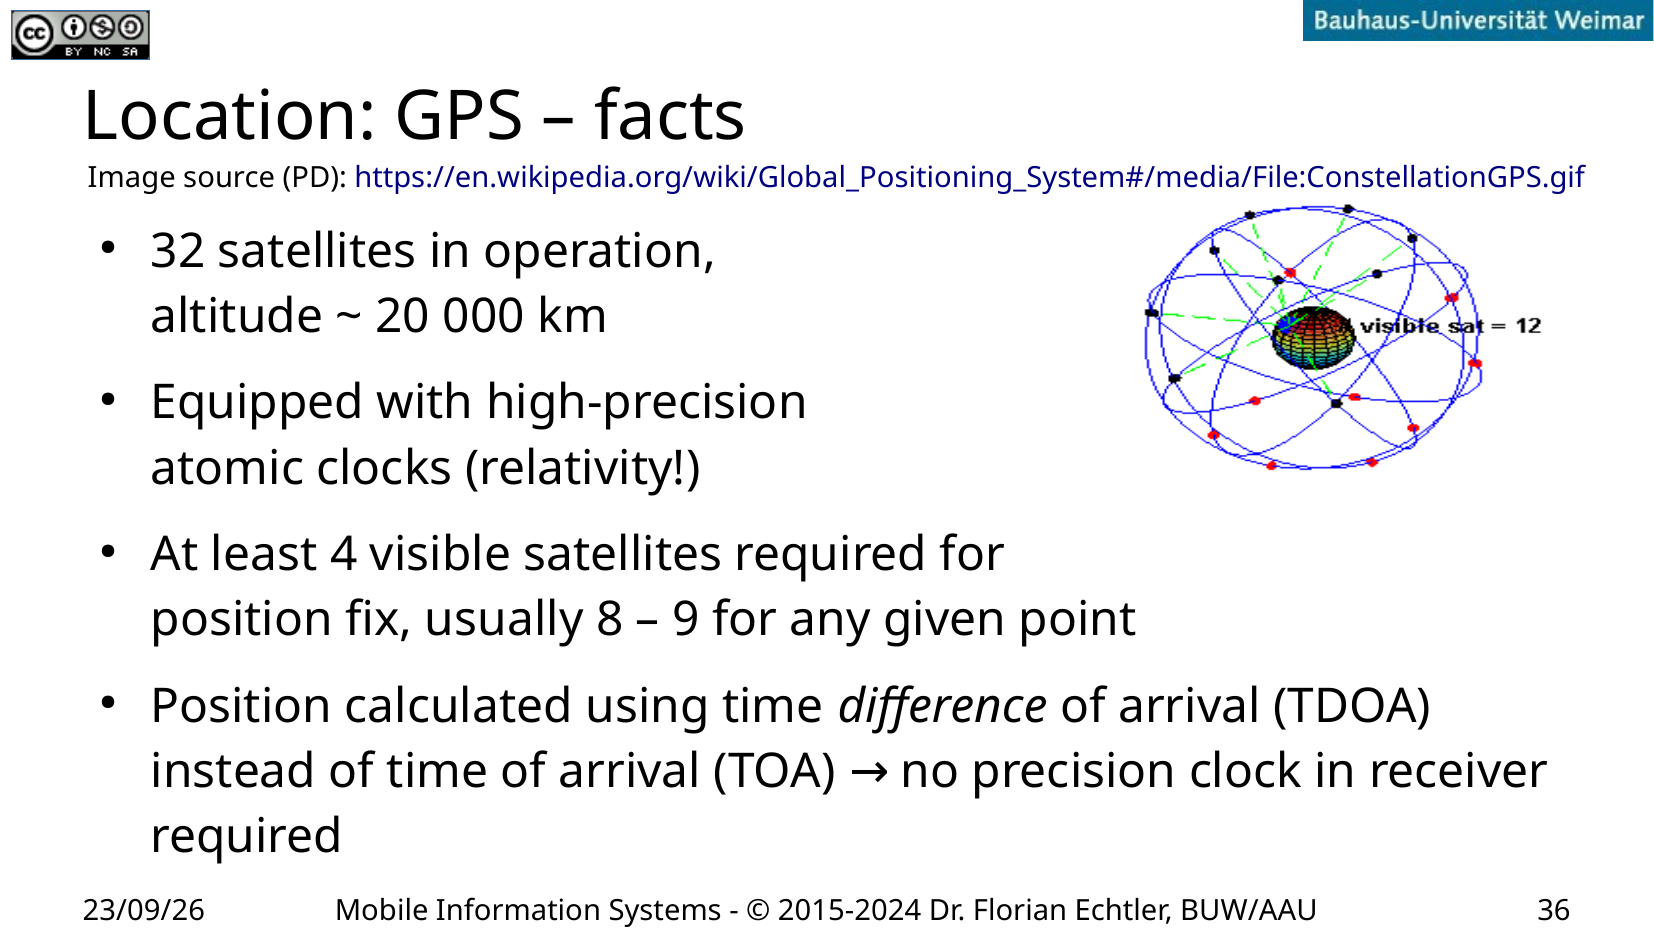

# Location: GPS – facts
Image source (PD): https://en.wikipedia.org/wiki/Global_Positioning_System#/media/File:ConstellationGPS.gif
32 satellites in operation, altitude ~ 20 000 km
Equipped with high-precision atomic clocks (relativity!)
At least 4 visible satellites required for position fix, usually 8 – 9 for any given point
Position calculated using time difference of arrival (TDOA) instead of time of arrival (TOA) → no precision clock in receiver required
Mobile Information Systems - © 2015-2024 Dr. Florian Echtler, BUW/AAU
36